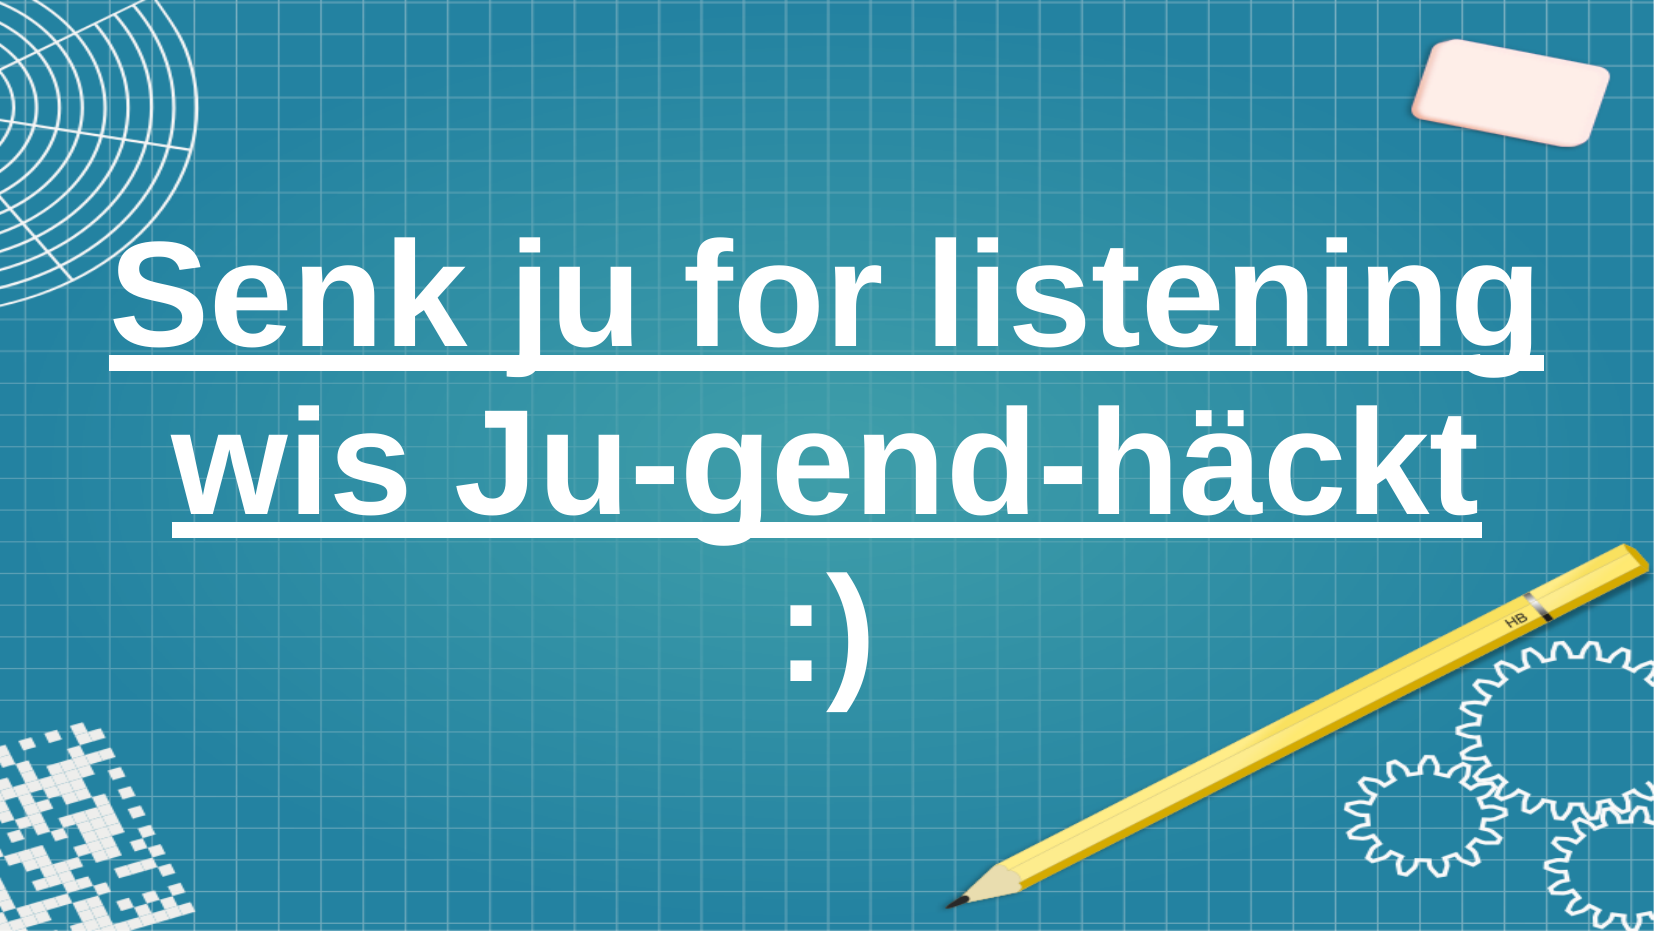

# Senk ju for listening wis Ju-gend-häckt :)